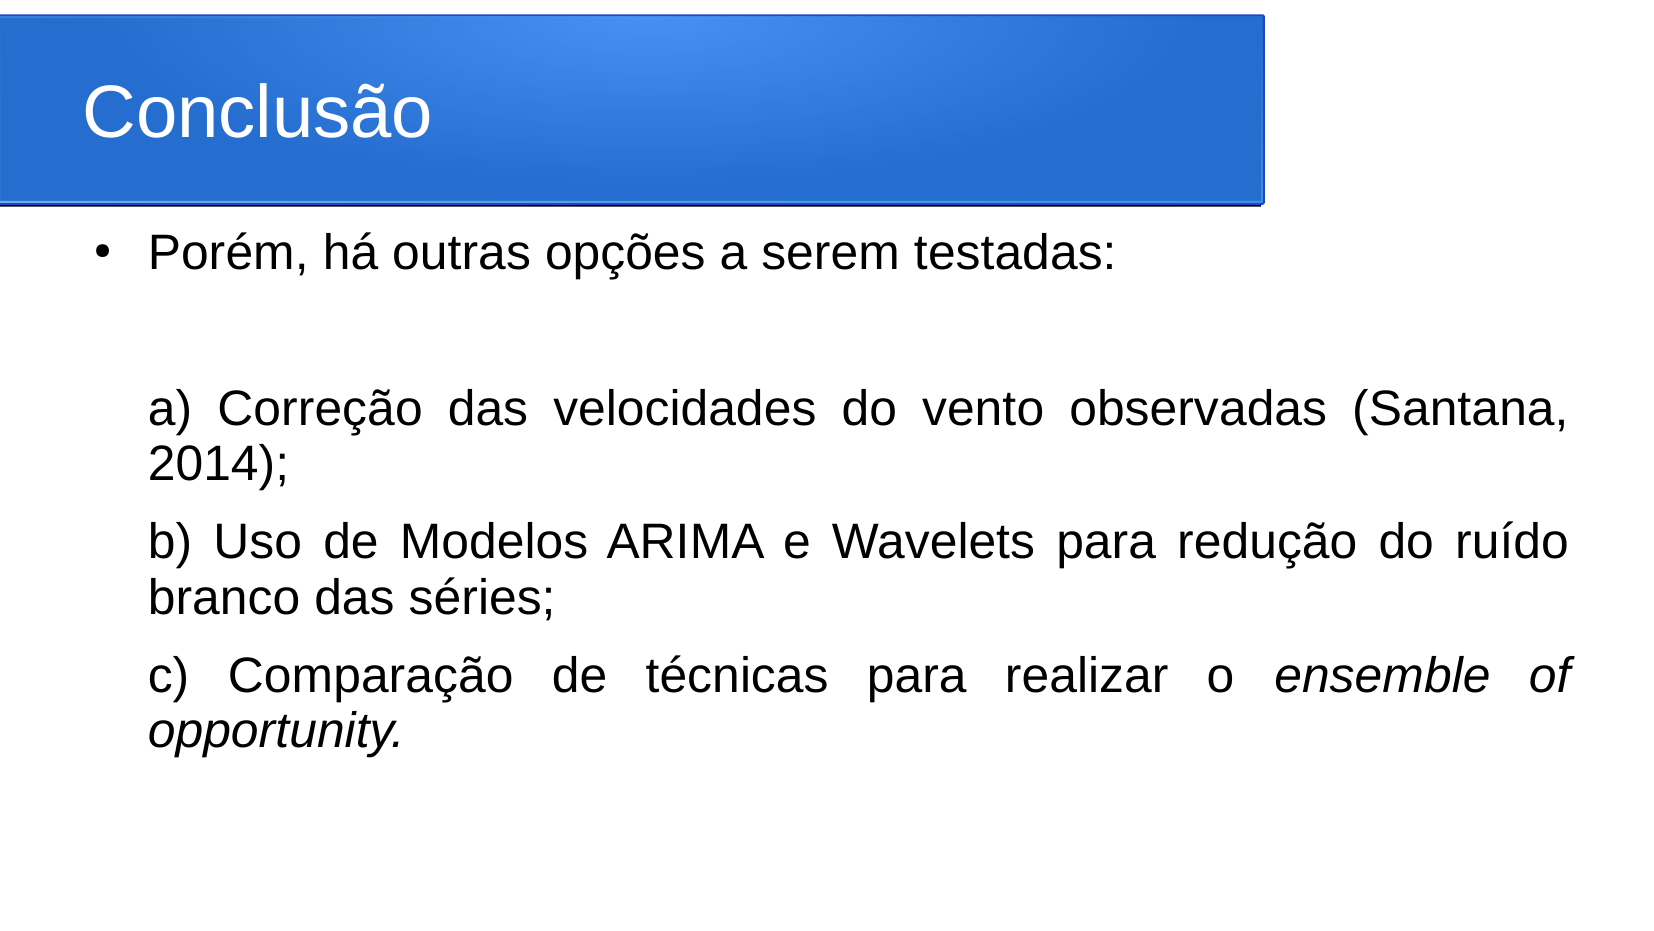

# Conclusão
Porém, há outras opções a serem testadas:
a) Correção das velocidades do vento observadas (Santana, 2014);
b) Uso de Modelos ARIMA e Wavelets para redução do ruído branco das séries;
c) Comparação de técnicas para realizar o ensemble of opportunity.